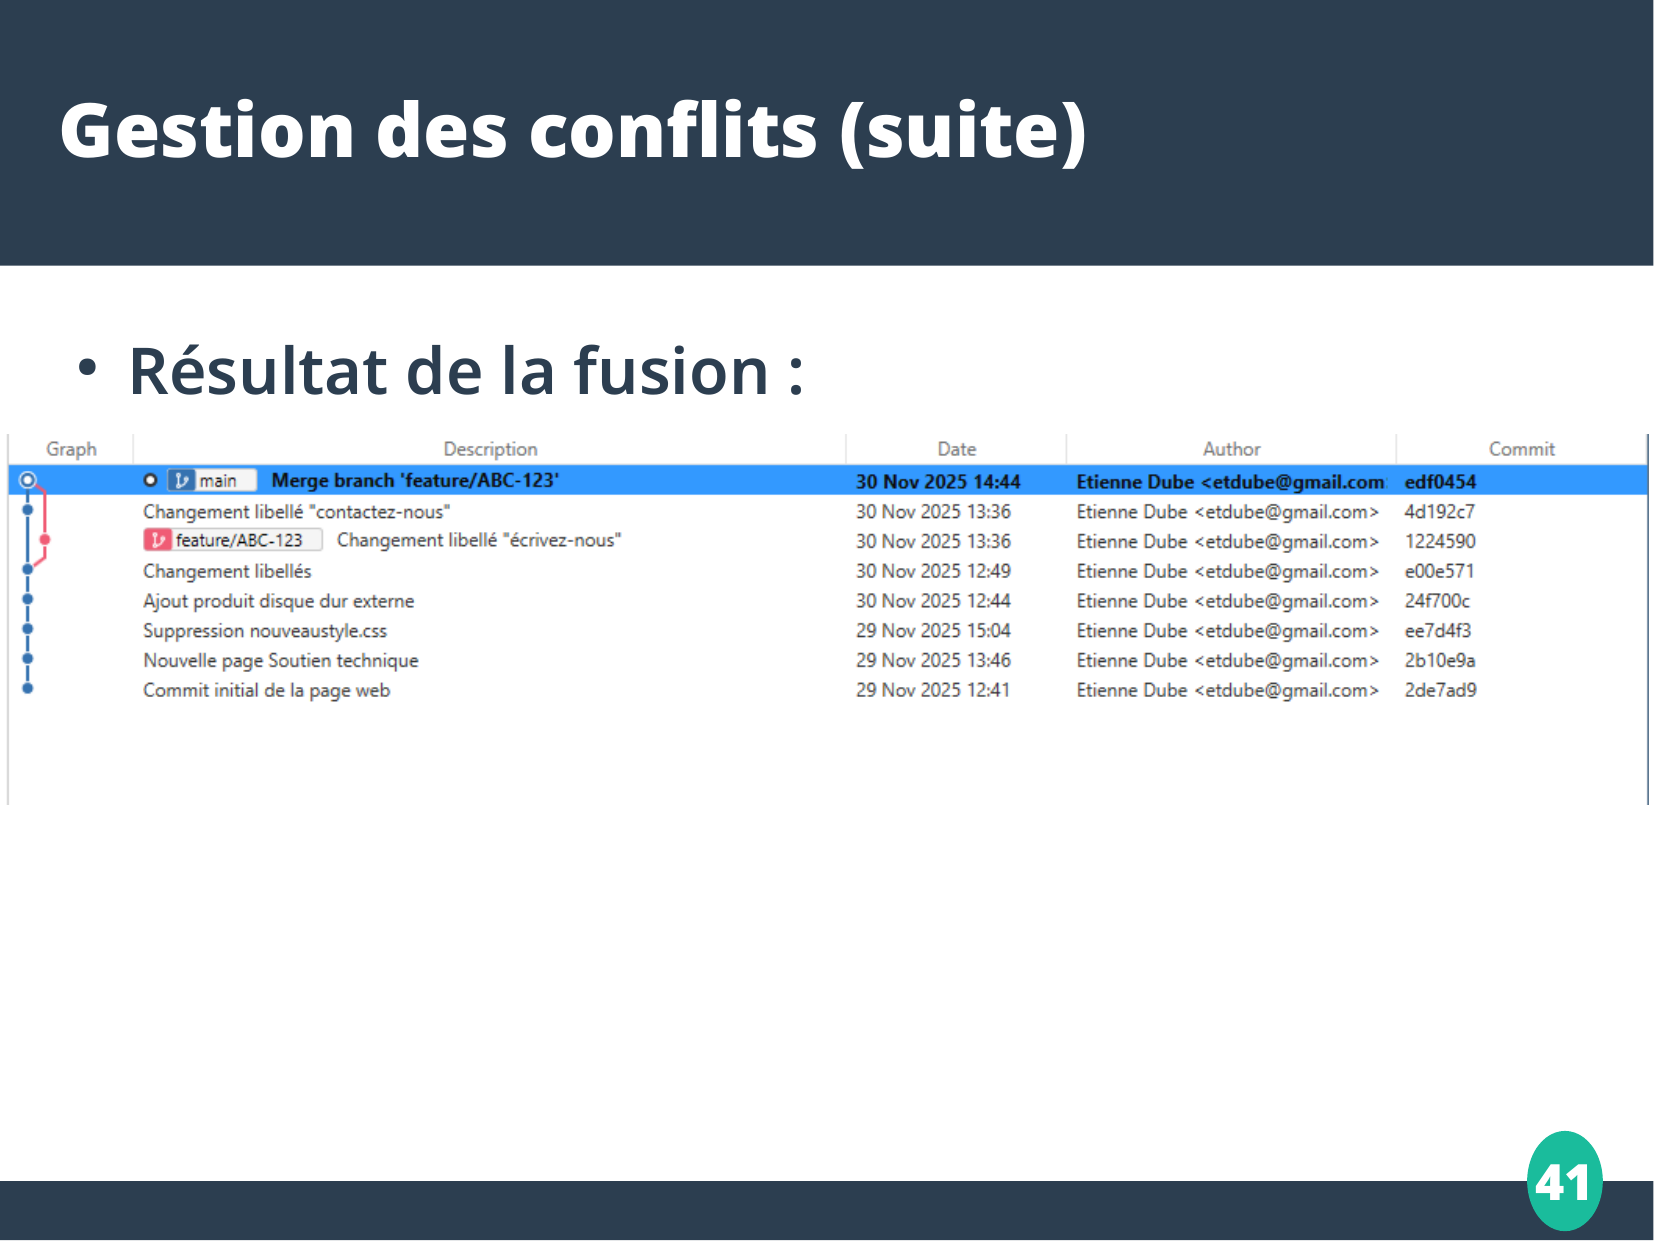

# Gestion des conflits (suite)
Résultat de la fusion :